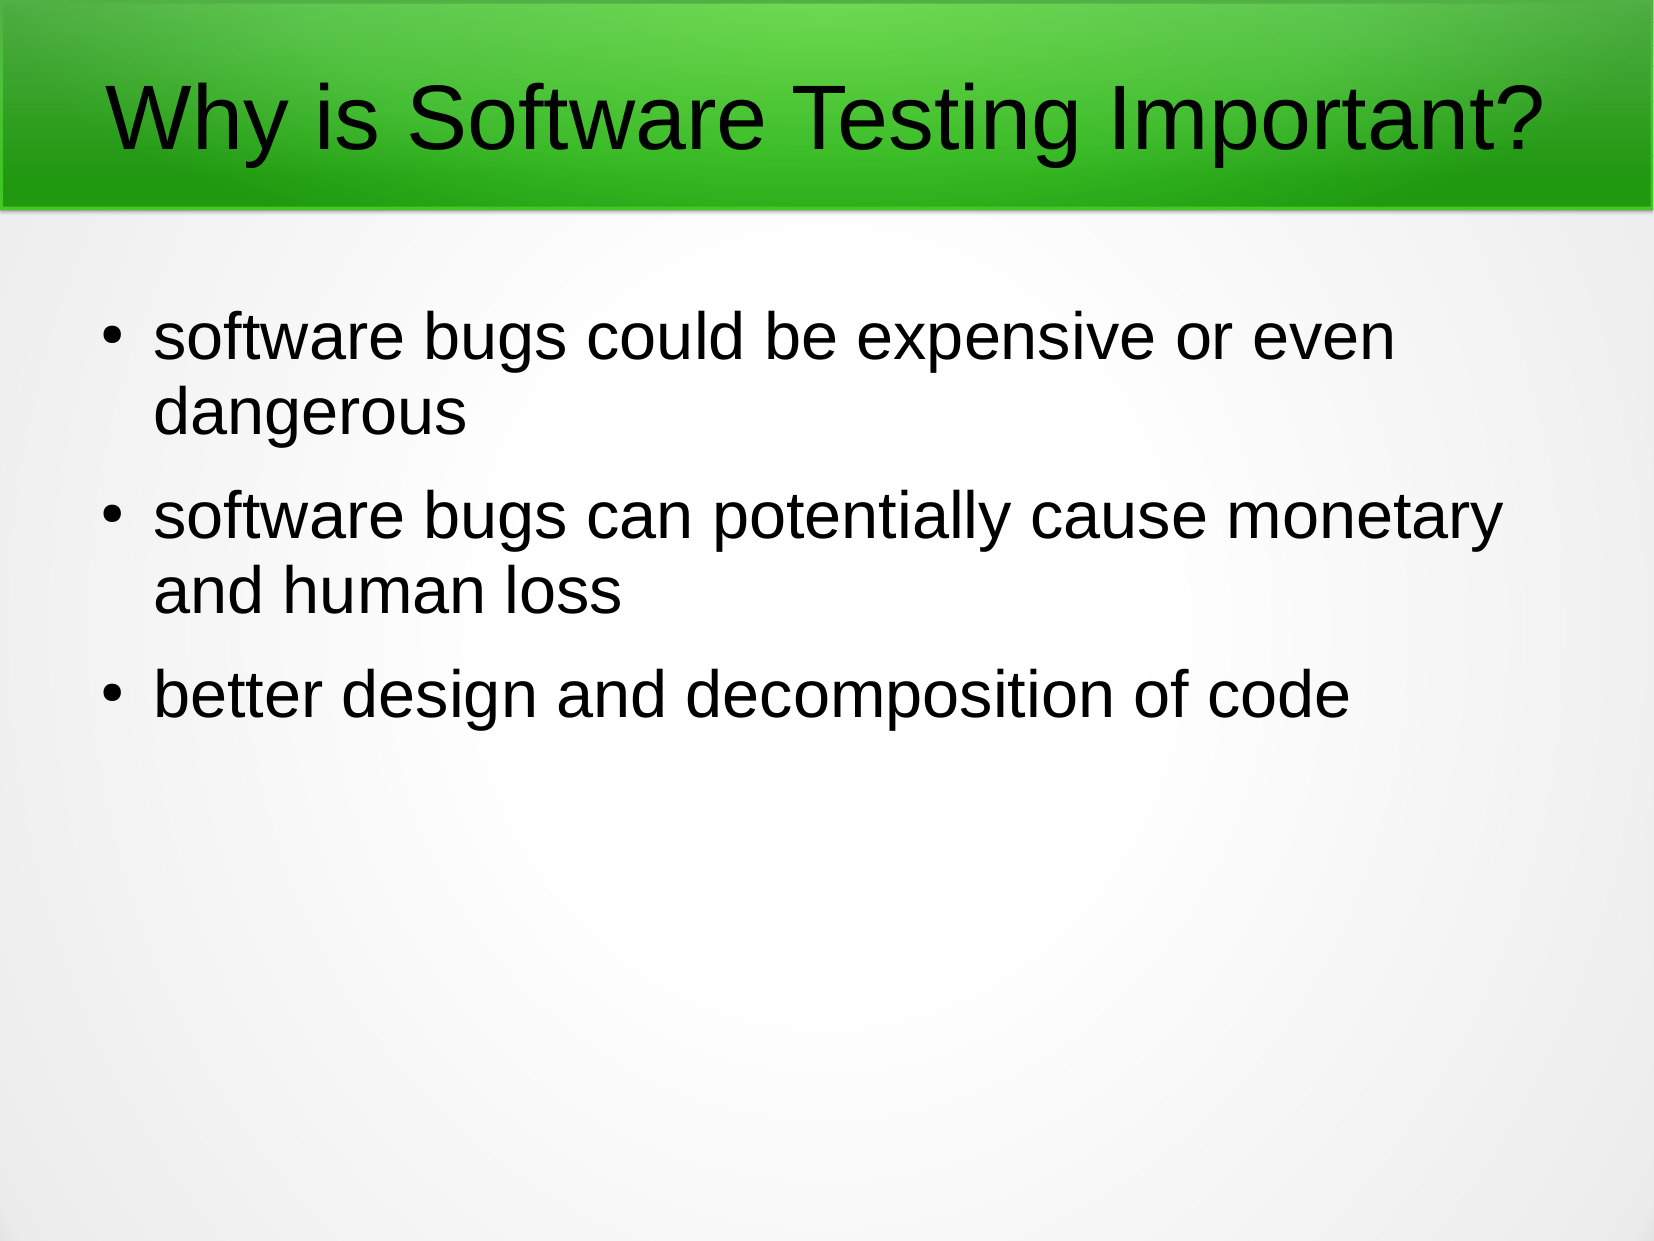

# Why is Software Testing Important?
software bugs could be expensive or even dangerous
software bugs can potentially cause monetary and human loss
better design and decomposition of code